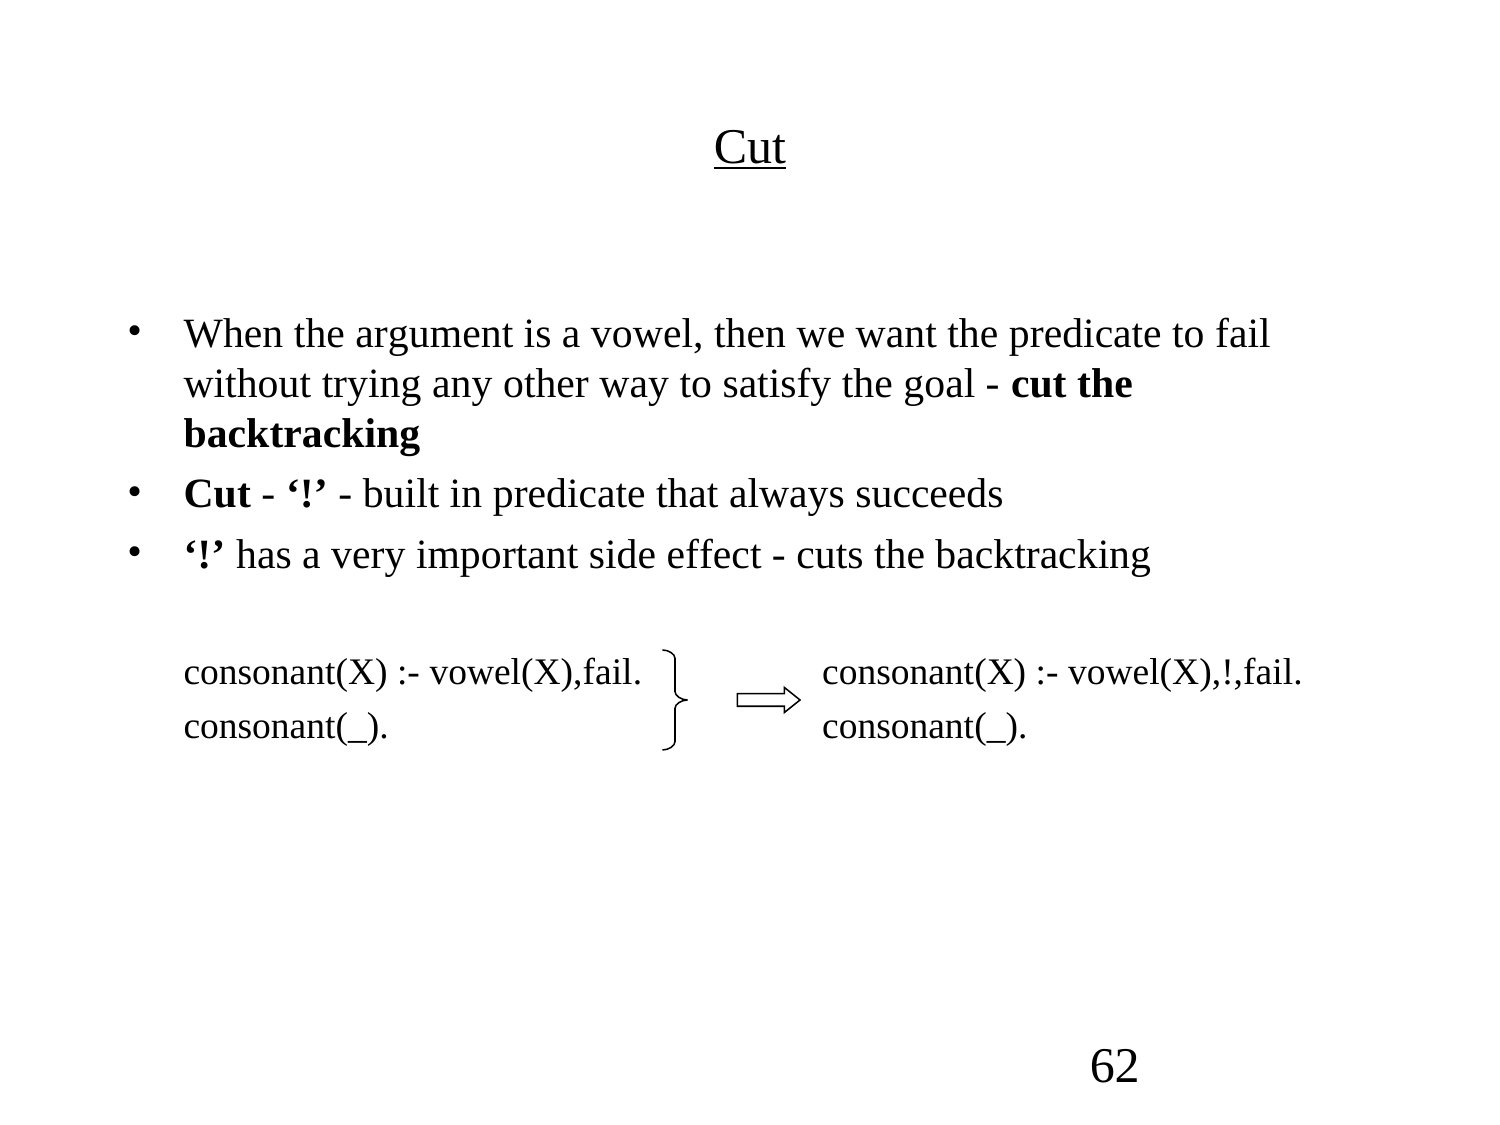

# Cut
When the argument is a vowel, then we want the predicate to fail without trying any other way to satisfy the goal - cut the backtracking
Cut - ‘!’ - built in predicate that always succeeds
‘!’ has a very important side effect - cuts the backtracking
	consonant(X) :- vowel(X),fail.	 consonant(X) :- vowel(X),!,fail.
	consonant(_).			 consonant(_).
62